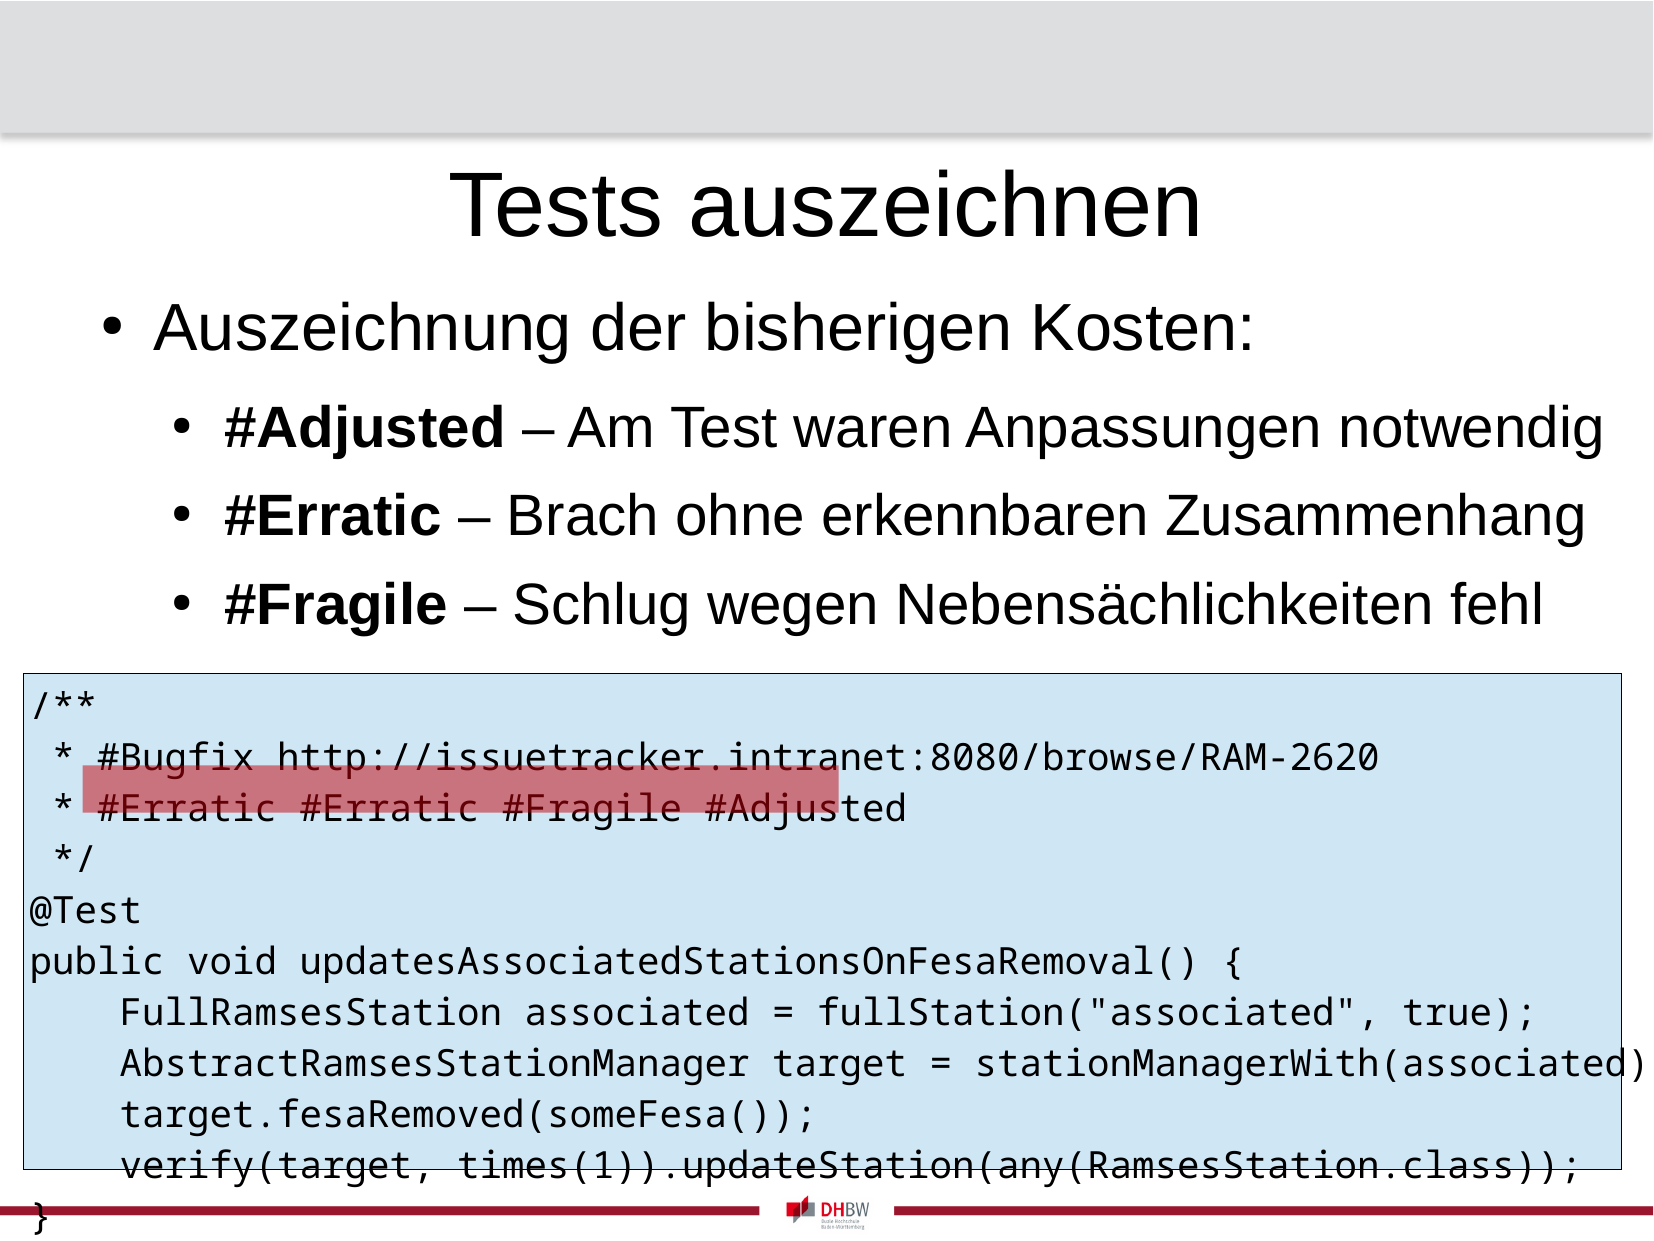

# Tests auszeichnen
Auszeichnung der bisherigen Kosten:
#Adjusted – Am Test waren Anpassungen notwendig
#Erratic – Brach ohne erkennbaren Zusammenhang
#Fragile – Schlug wegen Nebensächlichkeiten fehl
/**
 * #Bugfix http://issuetracker.intranet:8080/browse/RAM-2620
 * #Erratic #Erratic #Fragile #Adjusted
 */
@Test
public void updatesAssociatedStationsOnFesaRemoval() {
 FullRamsesStation associated = fullStation("associated", true);
 AbstractRamsesStationManager target = stationManagerWith(associated);
 target.fesaRemoved(someFesa());
 verify(target, times(1)).updateStation(any(RamsesStation.class));
}